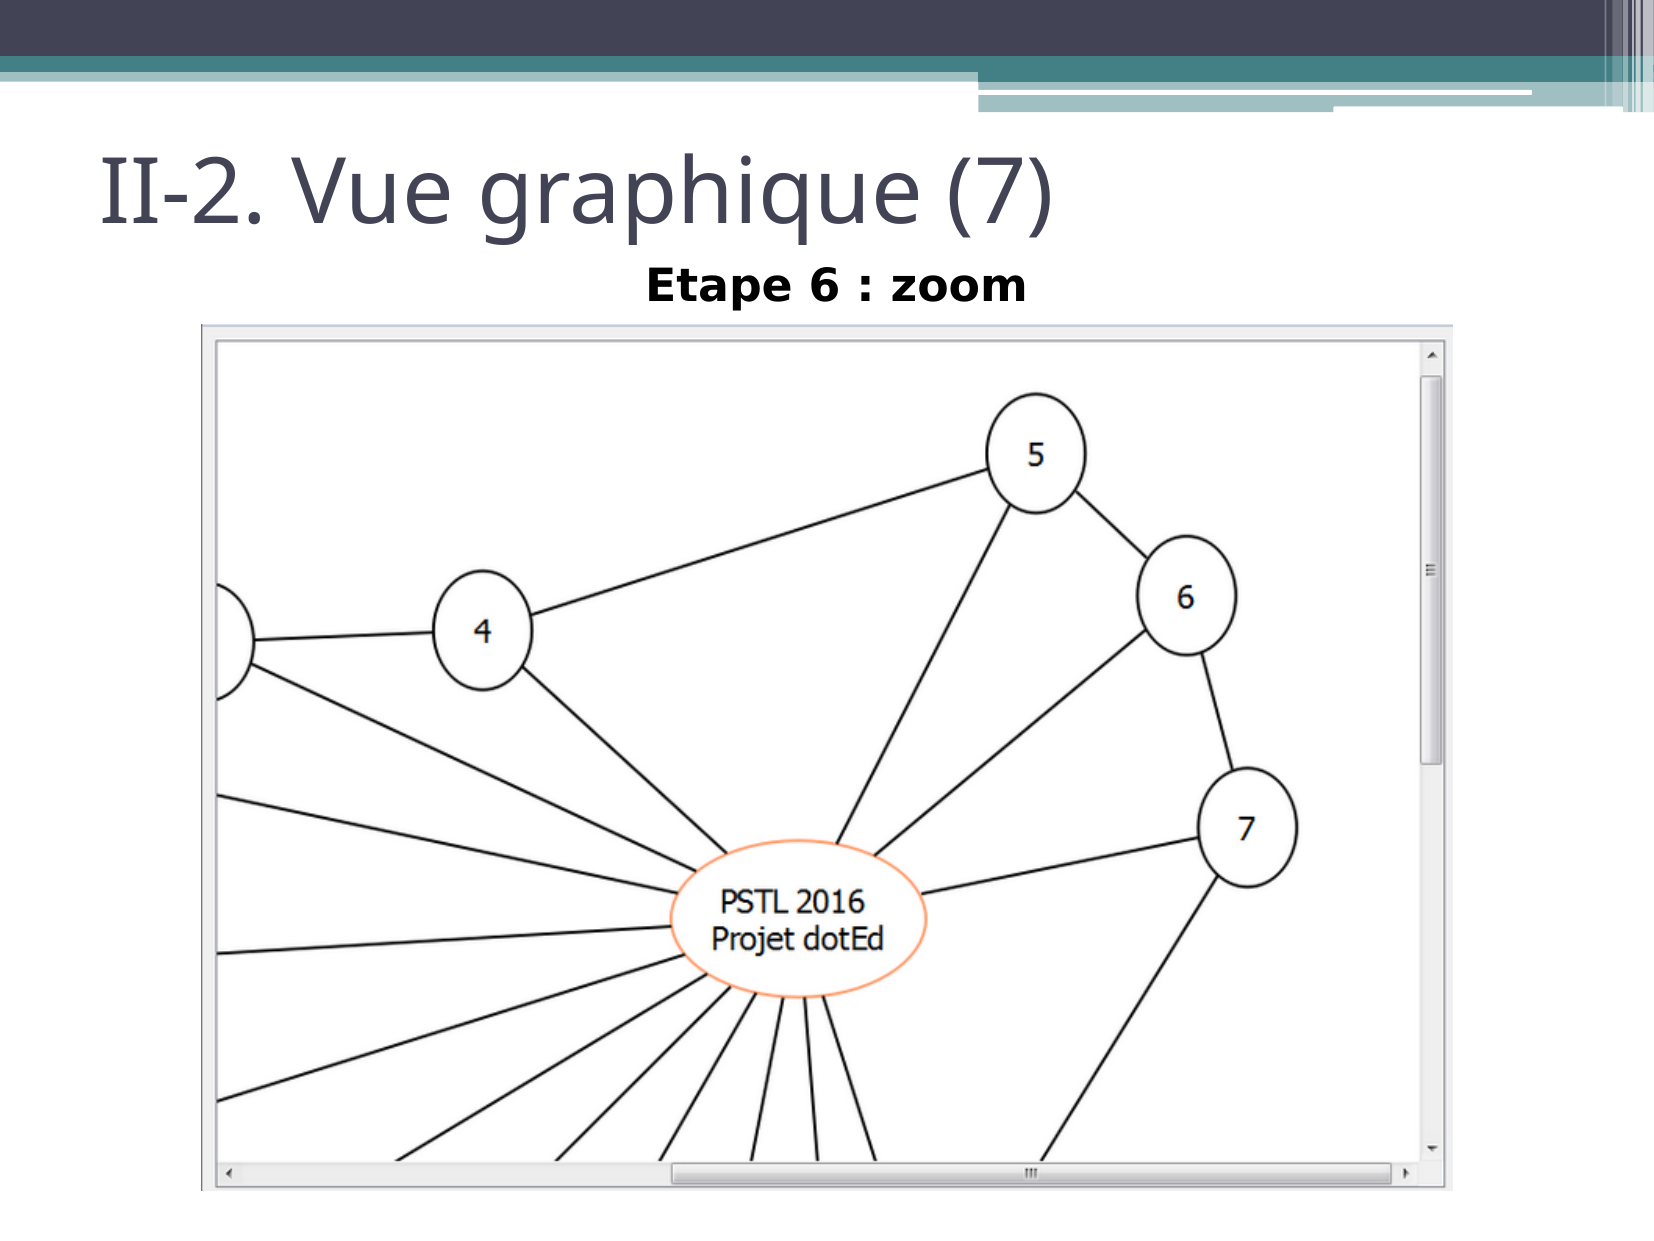

# II-2. Vue graphique (7)
Etape 6 : zoom